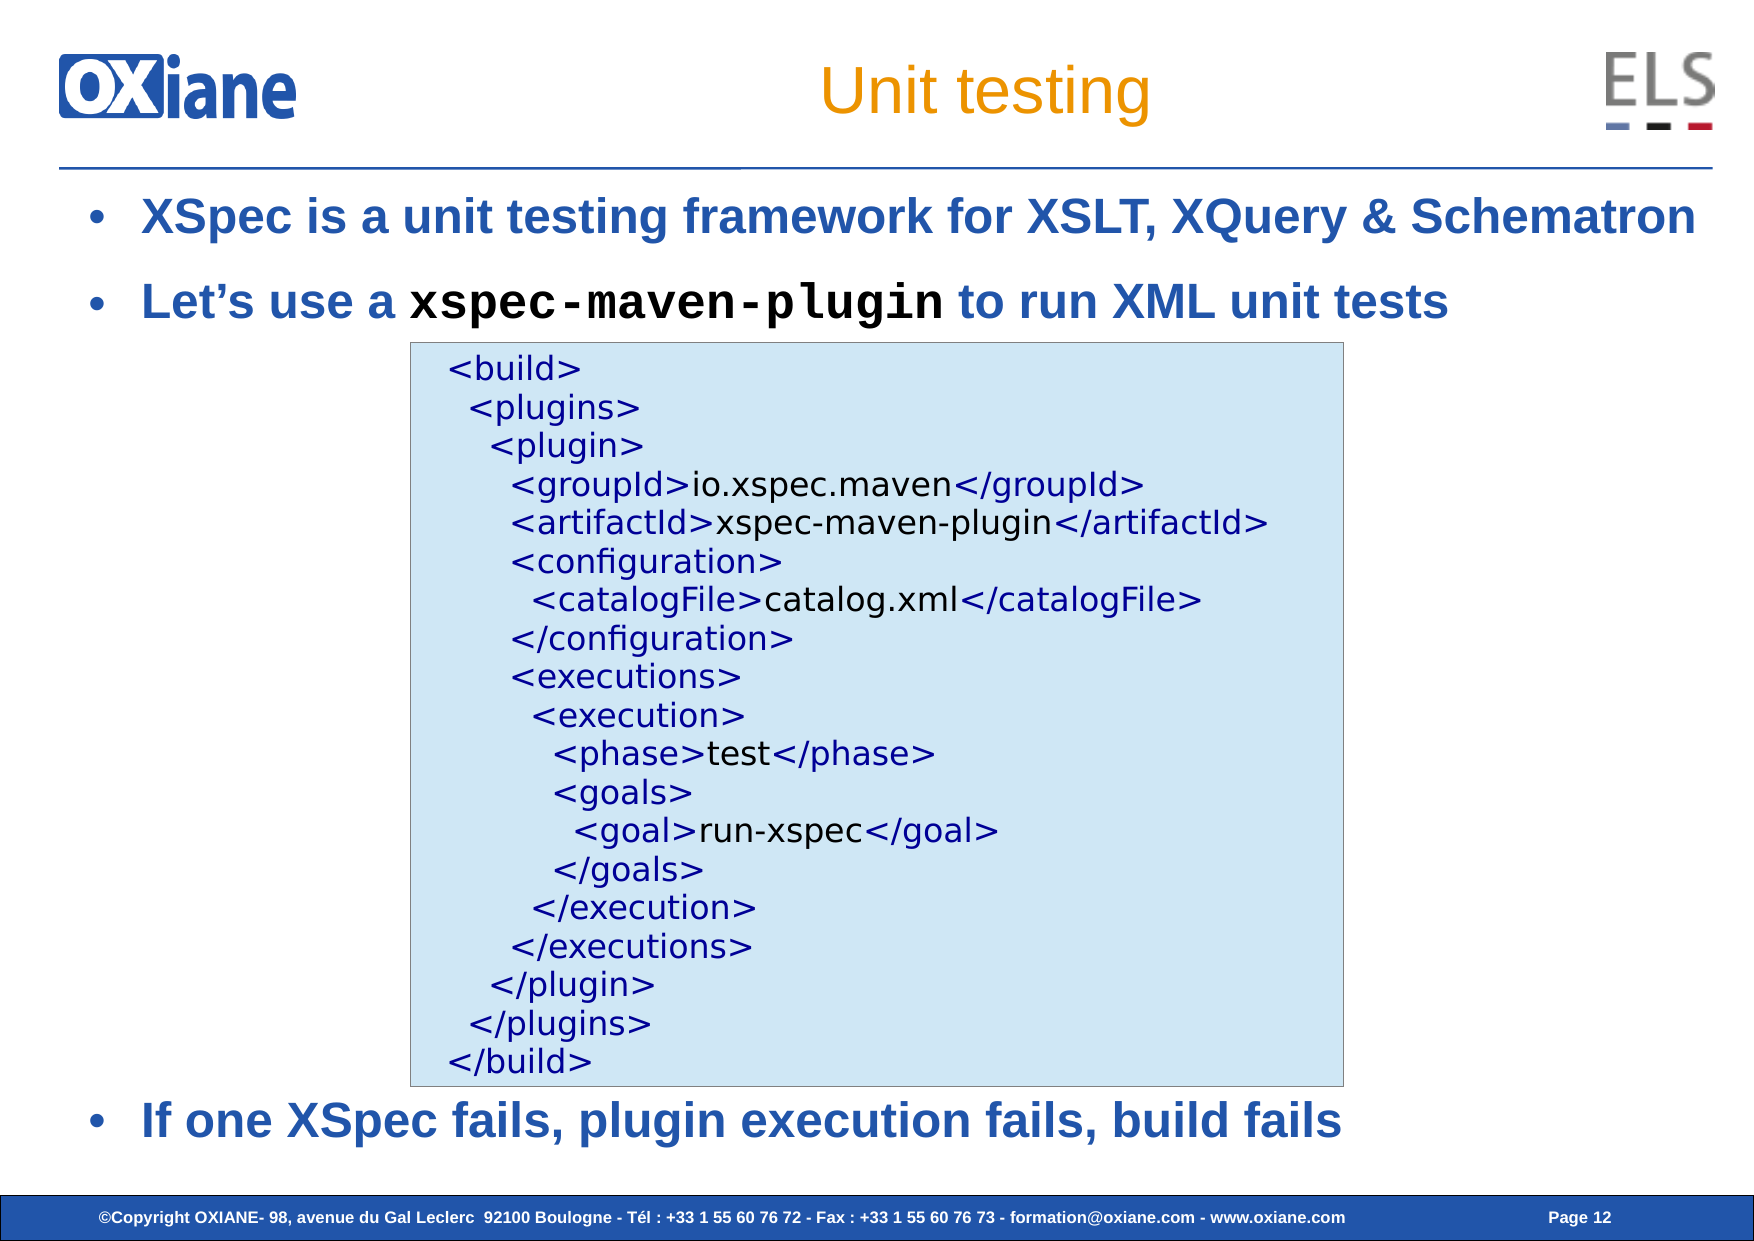

# Unit testing
XSpec is a unit testing framework for XSLT, XQuery & Schematron
Let’s use a xspec-maven-plugin to run XML unit tests
If one XSpec fails, plugin execution fails, build fails
 <build>
 <plugins>
 <plugin>
 <groupId>io.xspec.maven</groupId>
 <artifactId>xspec-maven-plugin</artifactId>
 <configuration>
 <catalogFile>catalog.xml</catalogFile>
 </configuration>
 <executions>
 <execution>
 <phase>test</phase>
 <goals>
 <goal>run-xspec</goal>
 </goals>
 </execution>
 </executions>
 </plugin>
 </plugins>
 </build>